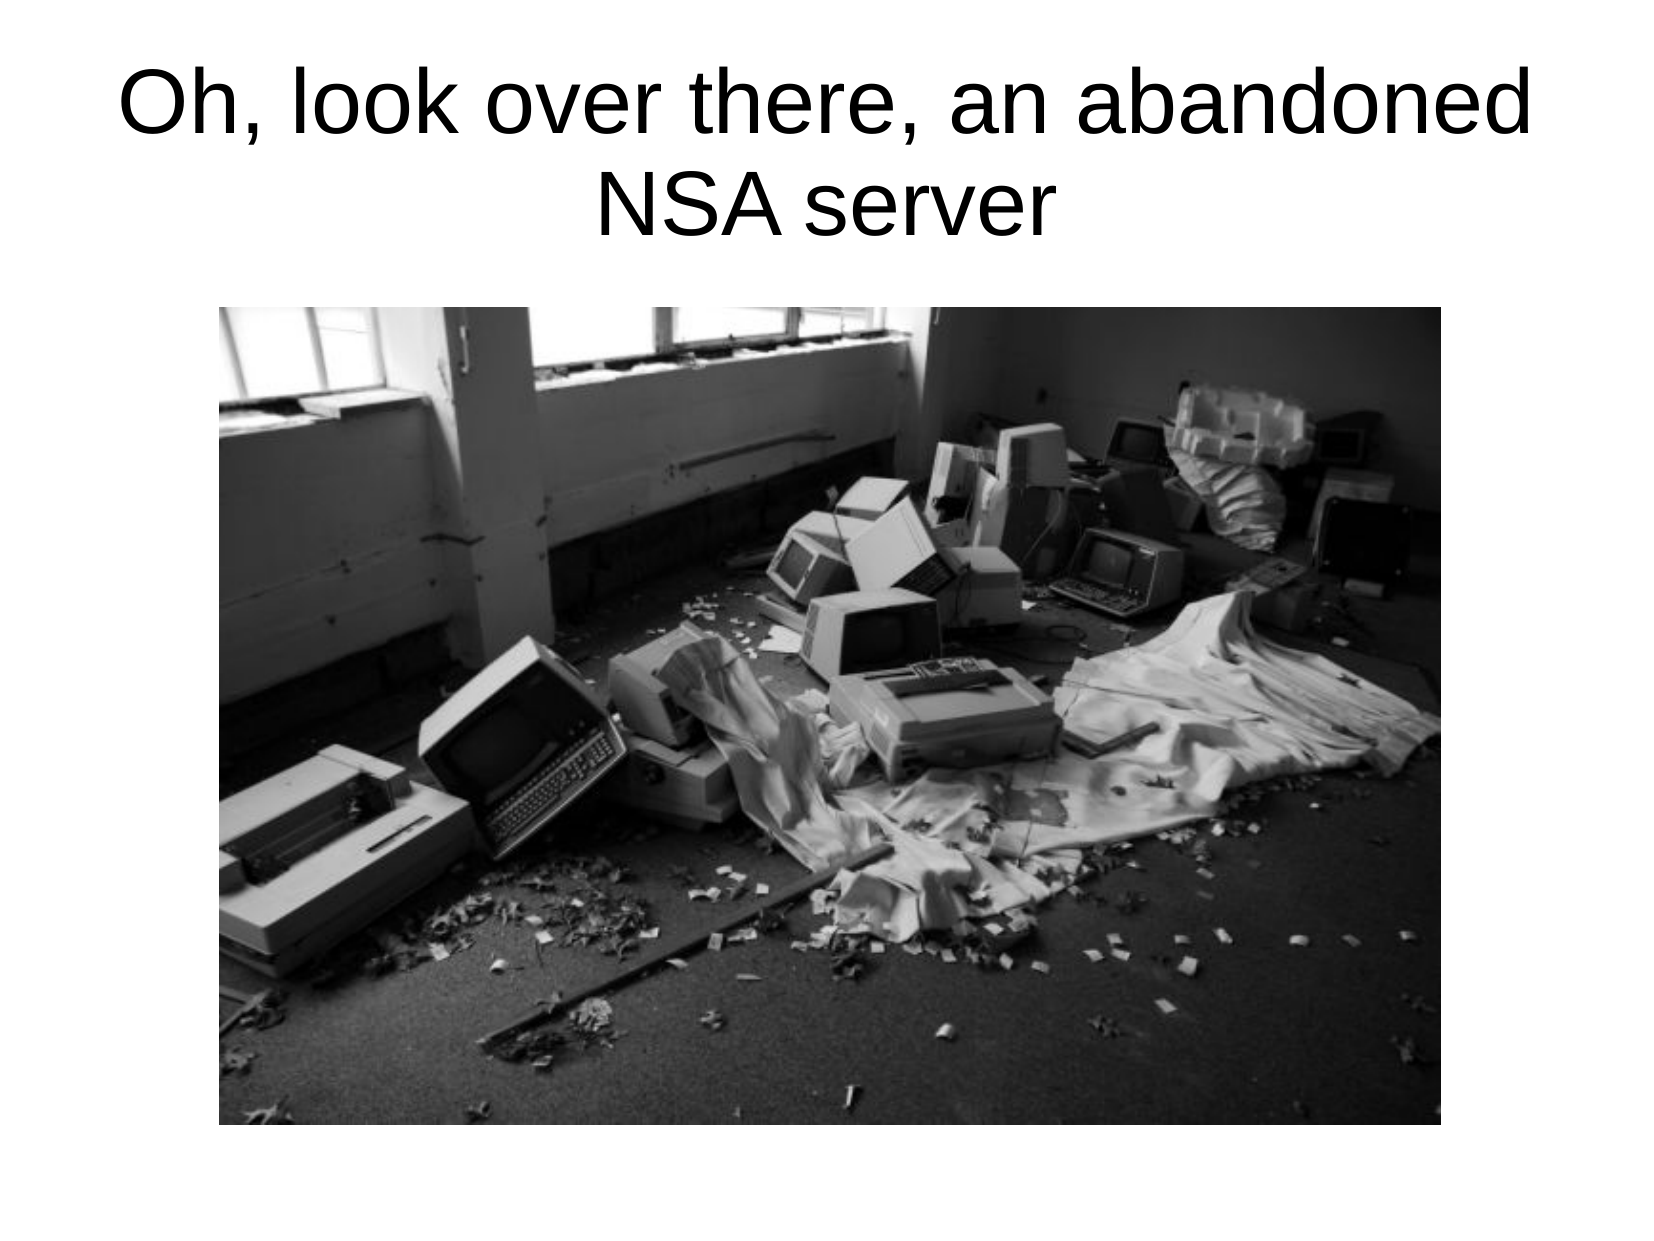

# Oh, look over there, an abandoned NSA server